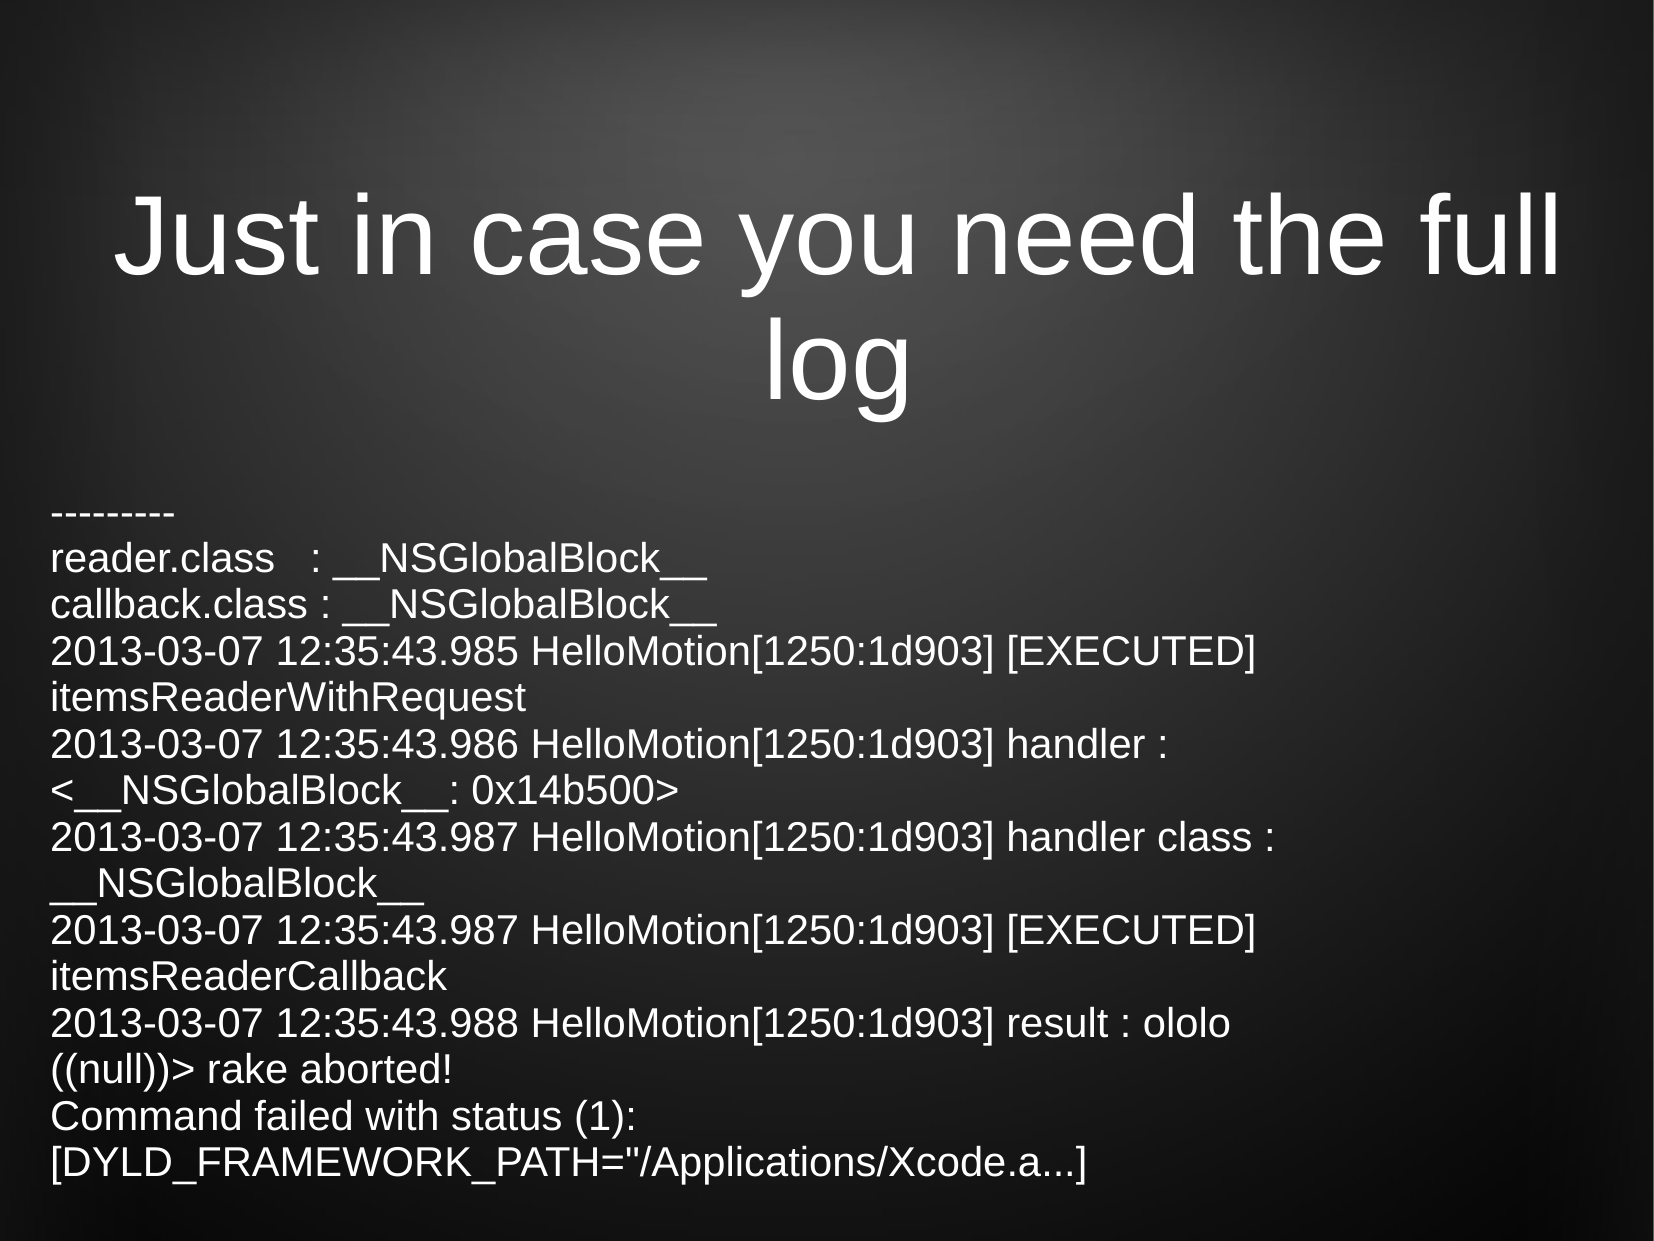

Just in case you need the full log
---------
reader.class : __NSGlobalBlock__
callback.class : __NSGlobalBlock__
2013-03-07 12:35:43.985 HelloMotion[1250:1d903] [EXECUTED] itemsReaderWithRequest
2013-03-07 12:35:43.986 HelloMotion[1250:1d903] handler : <__NSGlobalBlock__: 0x14b500>
2013-03-07 12:35:43.987 HelloMotion[1250:1d903] handler class : __NSGlobalBlock__
2013-03-07 12:35:43.987 HelloMotion[1250:1d903] [EXECUTED] itemsReaderCallback
2013-03-07 12:35:43.988 HelloMotion[1250:1d903] result : ololo
((null))> rake aborted!
Command failed with status (1): [DYLD_FRAMEWORK_PATH="/Applications/Xcode.a...]